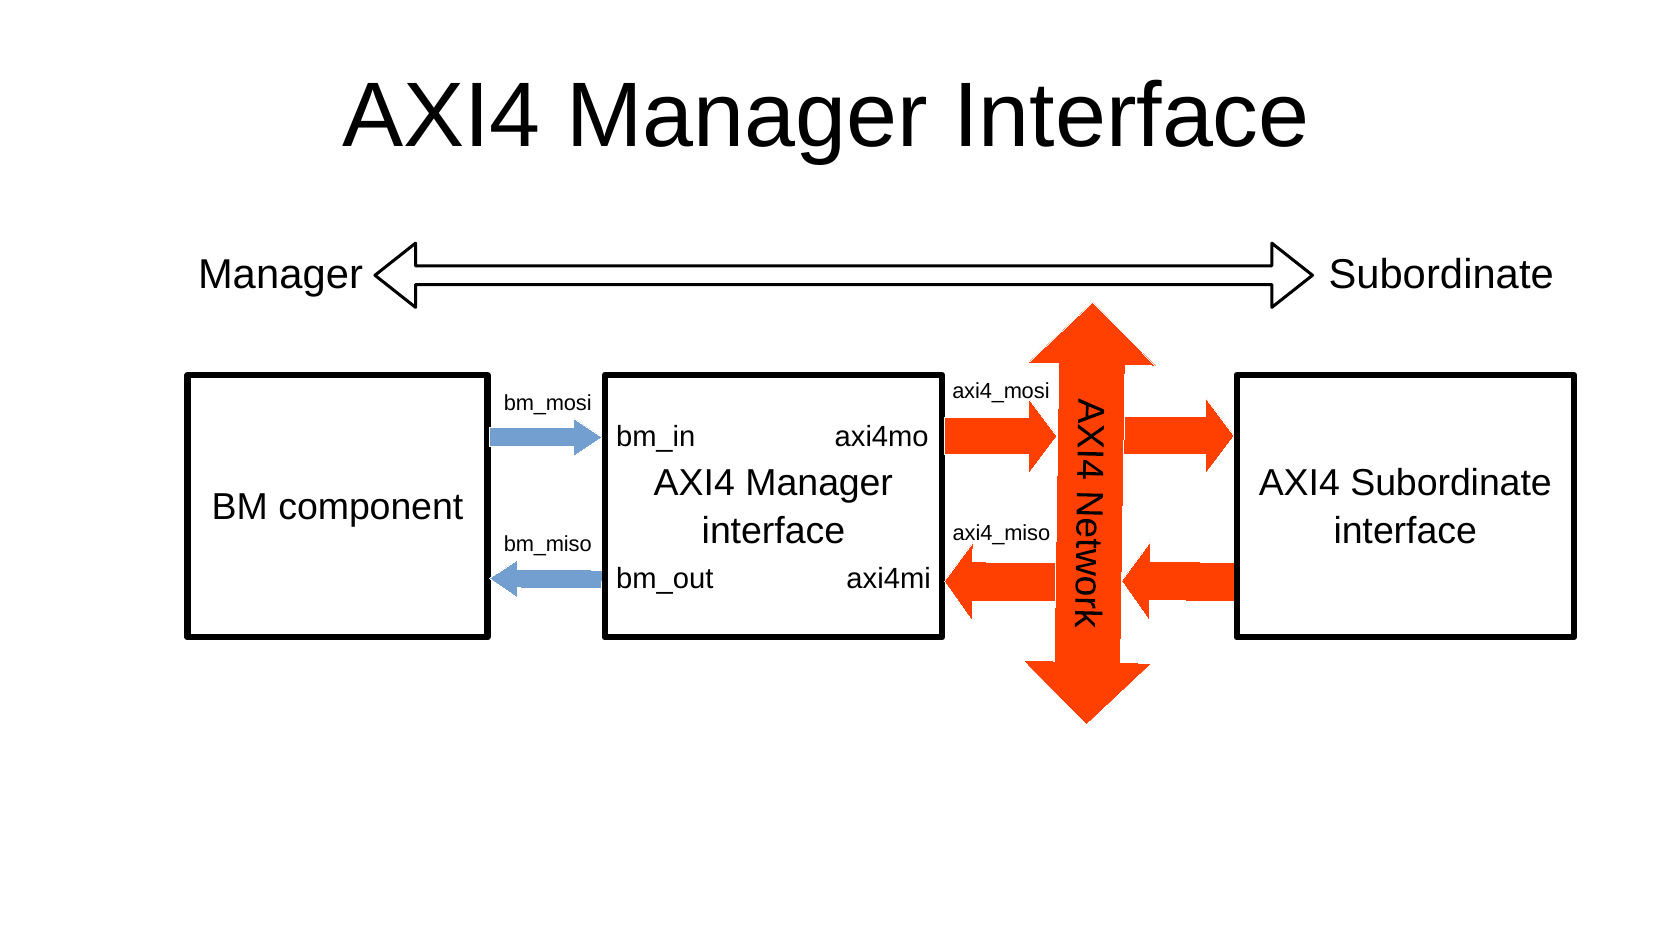

# AXI4 Manager Interface
Manager												 Subordinate
axi4_mosi
BM component
AXI4 Manager
interface
AXI4 Subordinate
interface
bm_mosi
bm_in
axi4mo
AXI4 Network
axi4_miso
bm_miso
bm_out
axi4mi